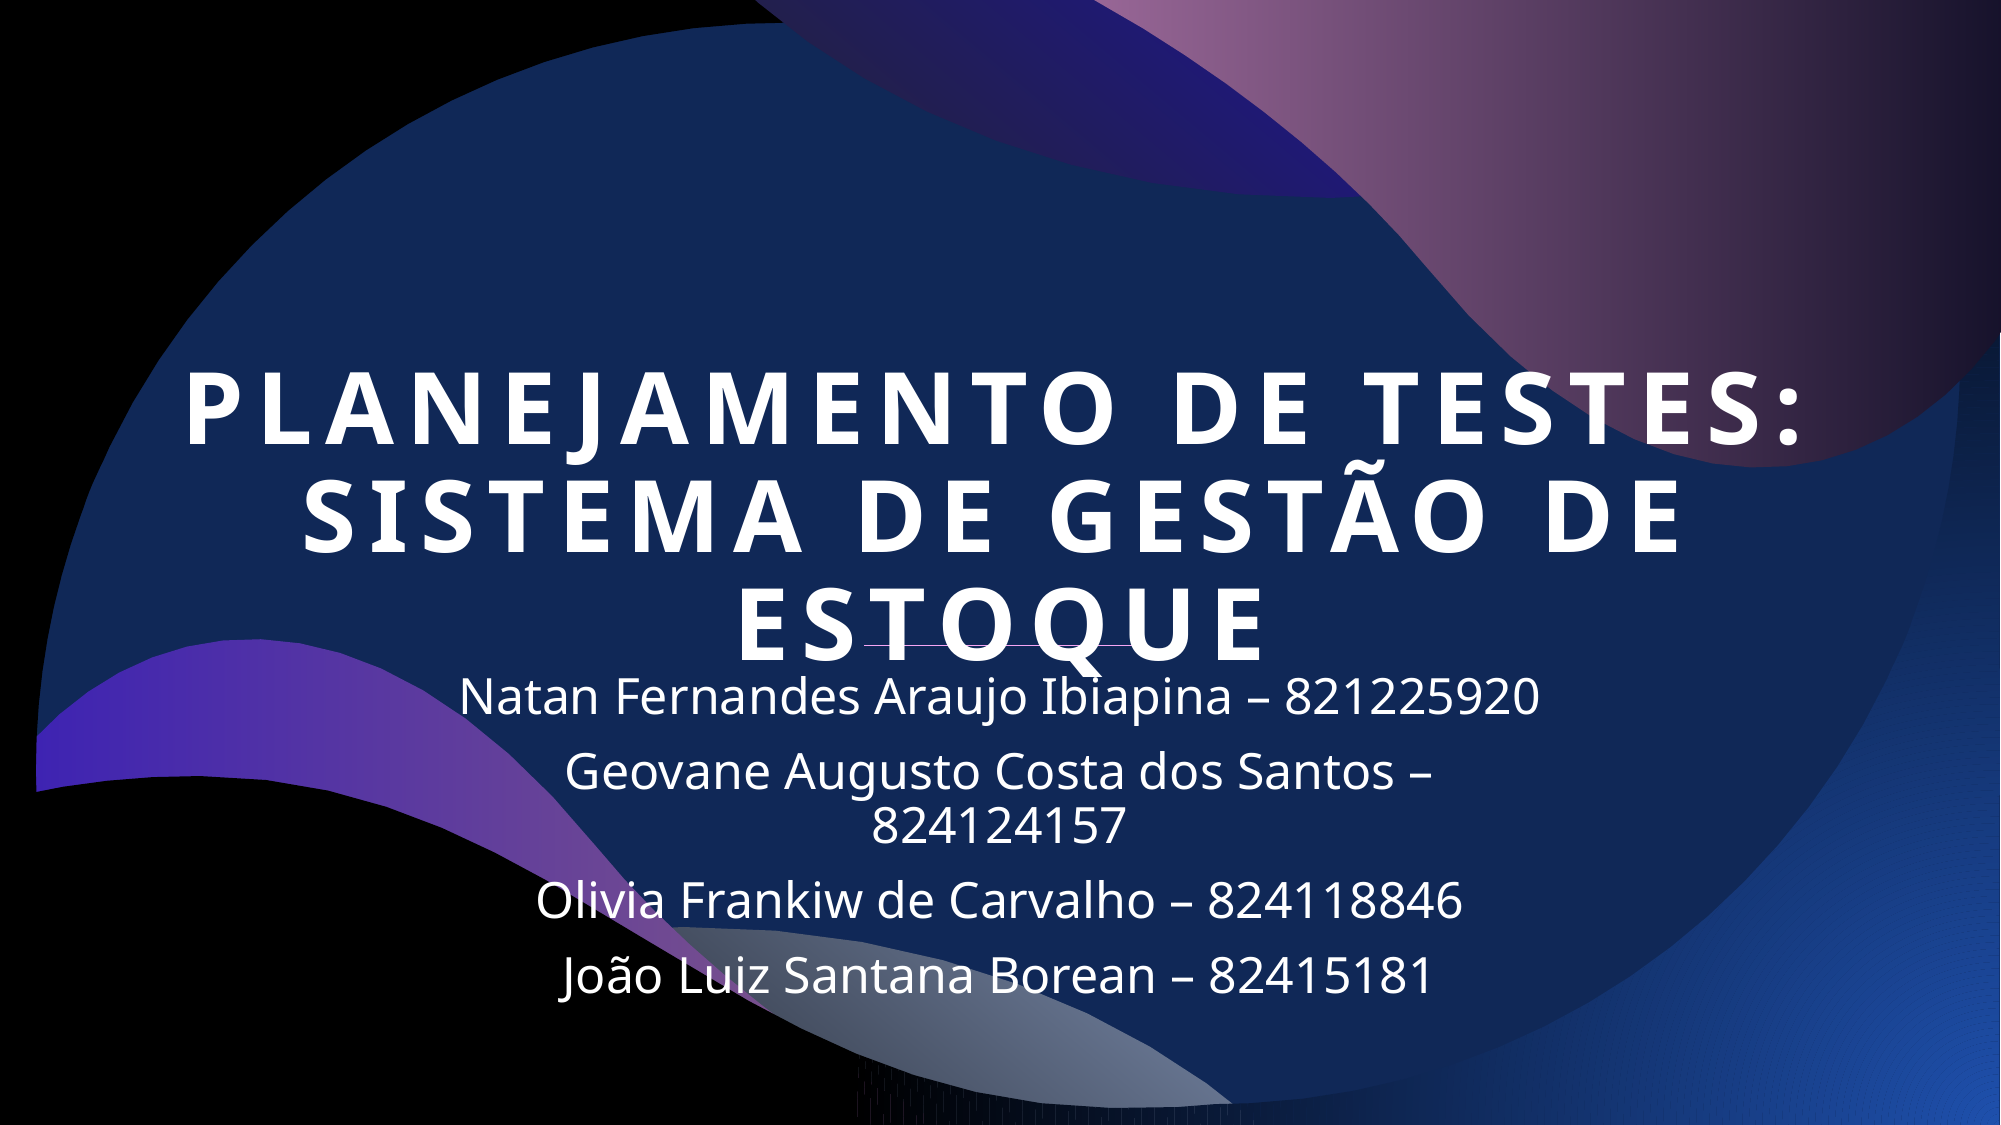

# Planejamento de Testes: Sistema de Gestão de Estoque
Natan Fernandes Araujo Ibiapina – 821225920
Geovane Augusto Costa dos Santos – 824124157
Olivia Frankiw de Carvalho – 824118846
João Luiz Santana Borean – 82415181